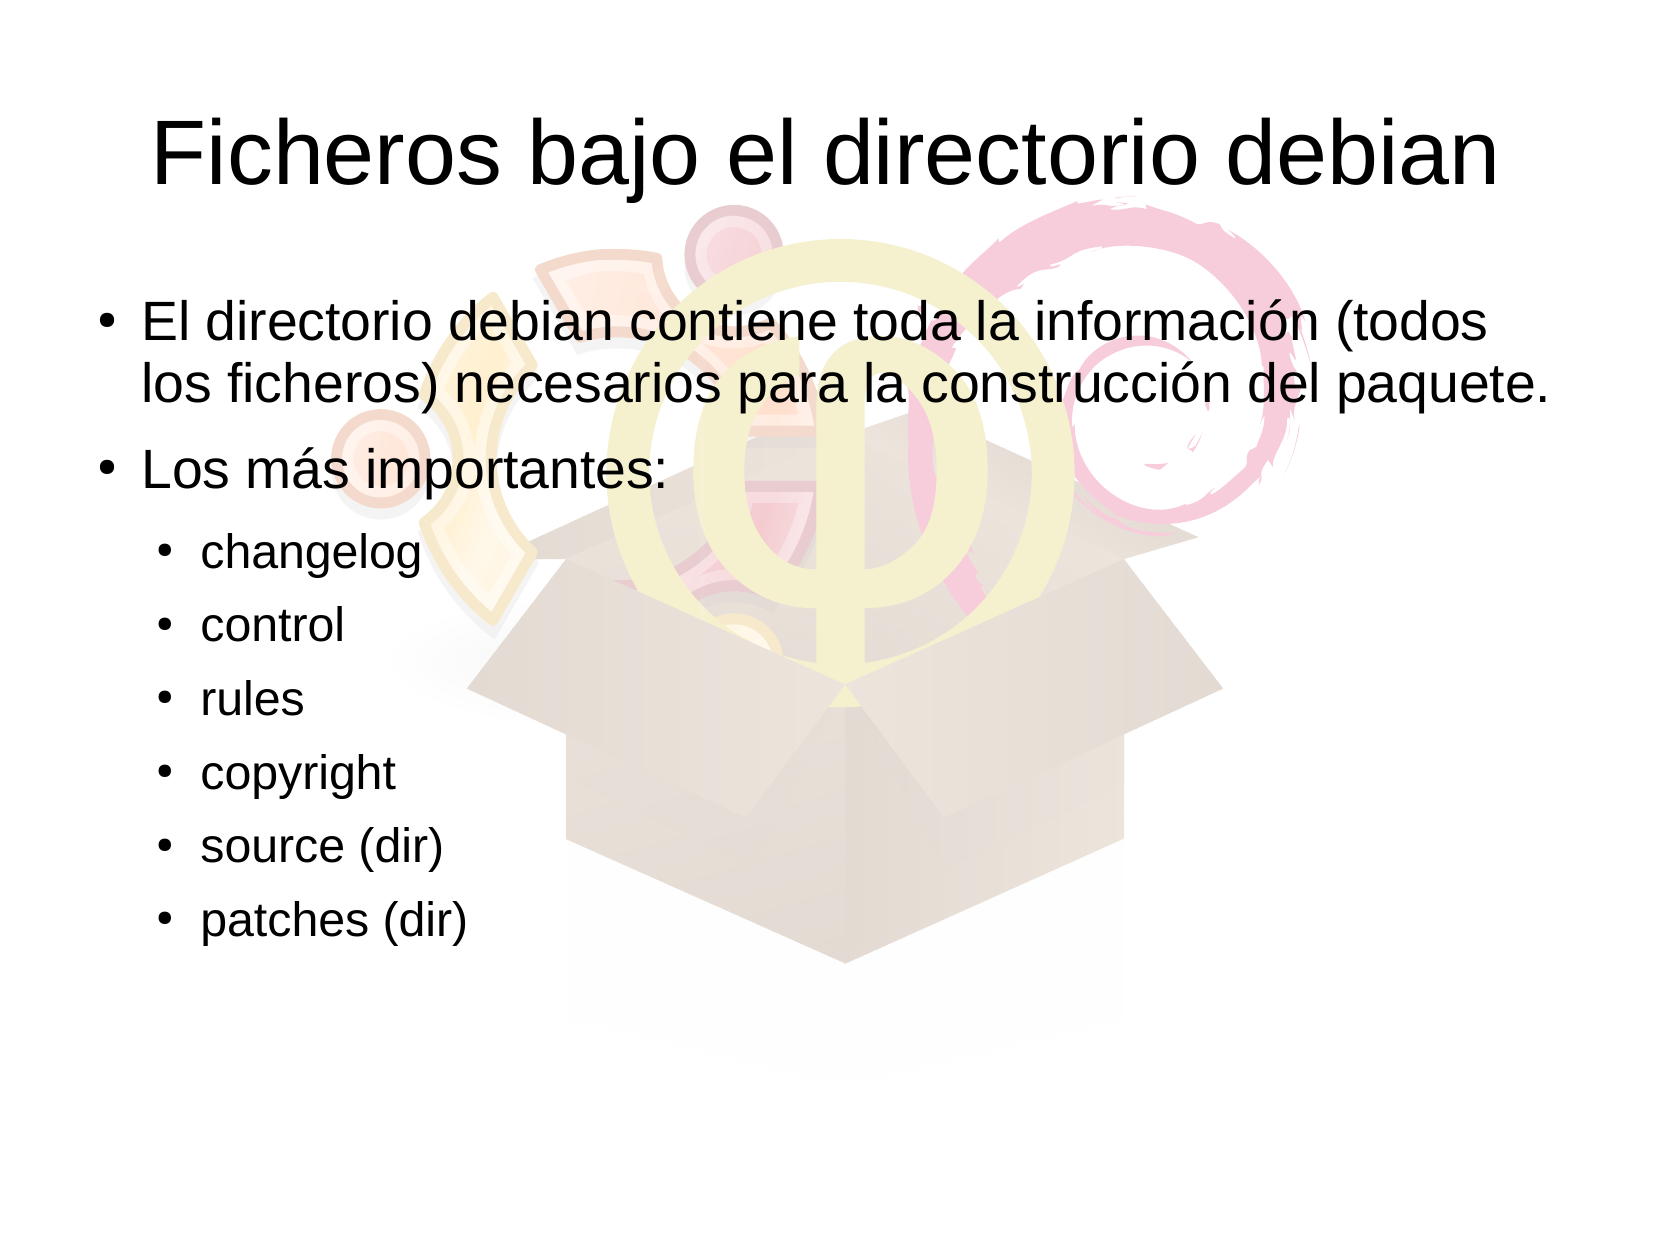

# Ficheros bajo el directorio debian
El directorio debian contiene toda la información (todos los ficheros) necesarios para la construcción del paquete.
Los más importantes:
changelog
control
rules
copyright
source (dir)
patches (dir)